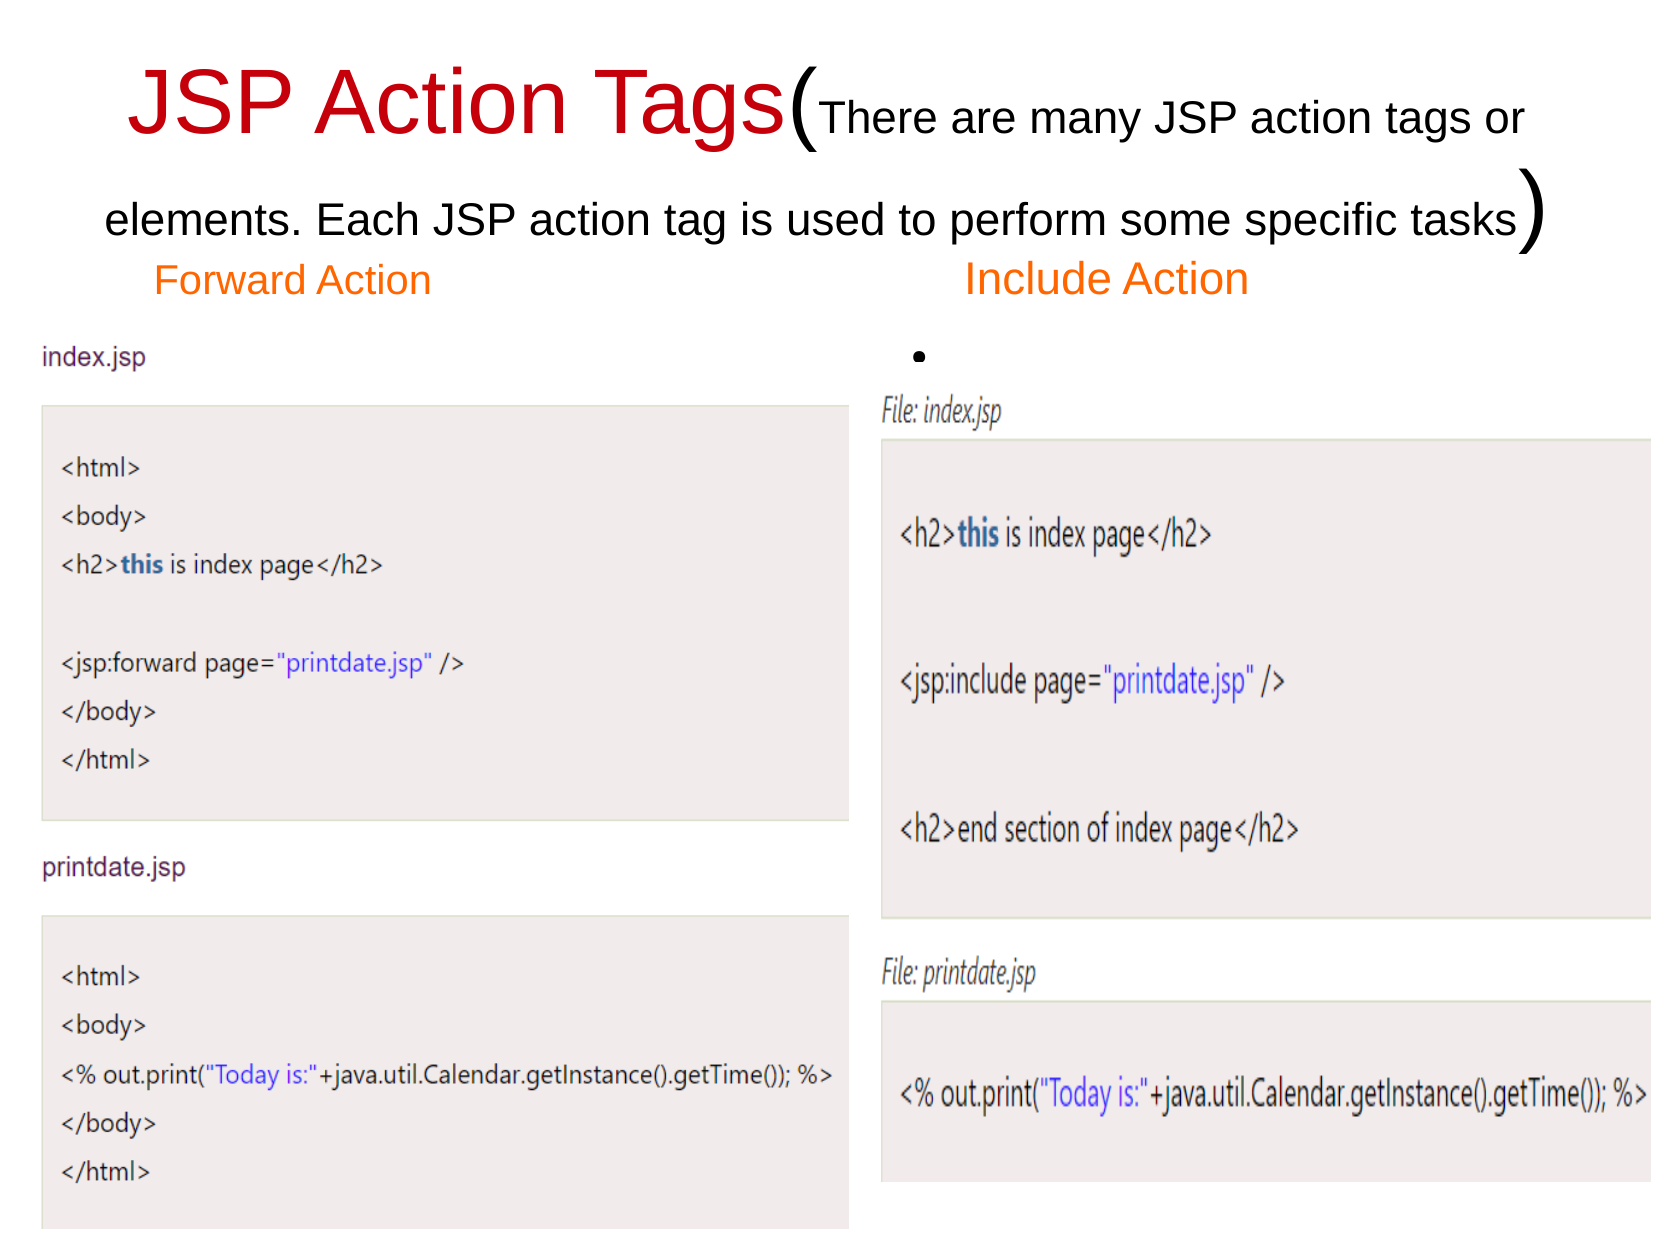

# JSP Action Tags(There are many JSP action tags or elements. Each JSP action tag is used to perform some specific tasks)
Include Action
Forward Action